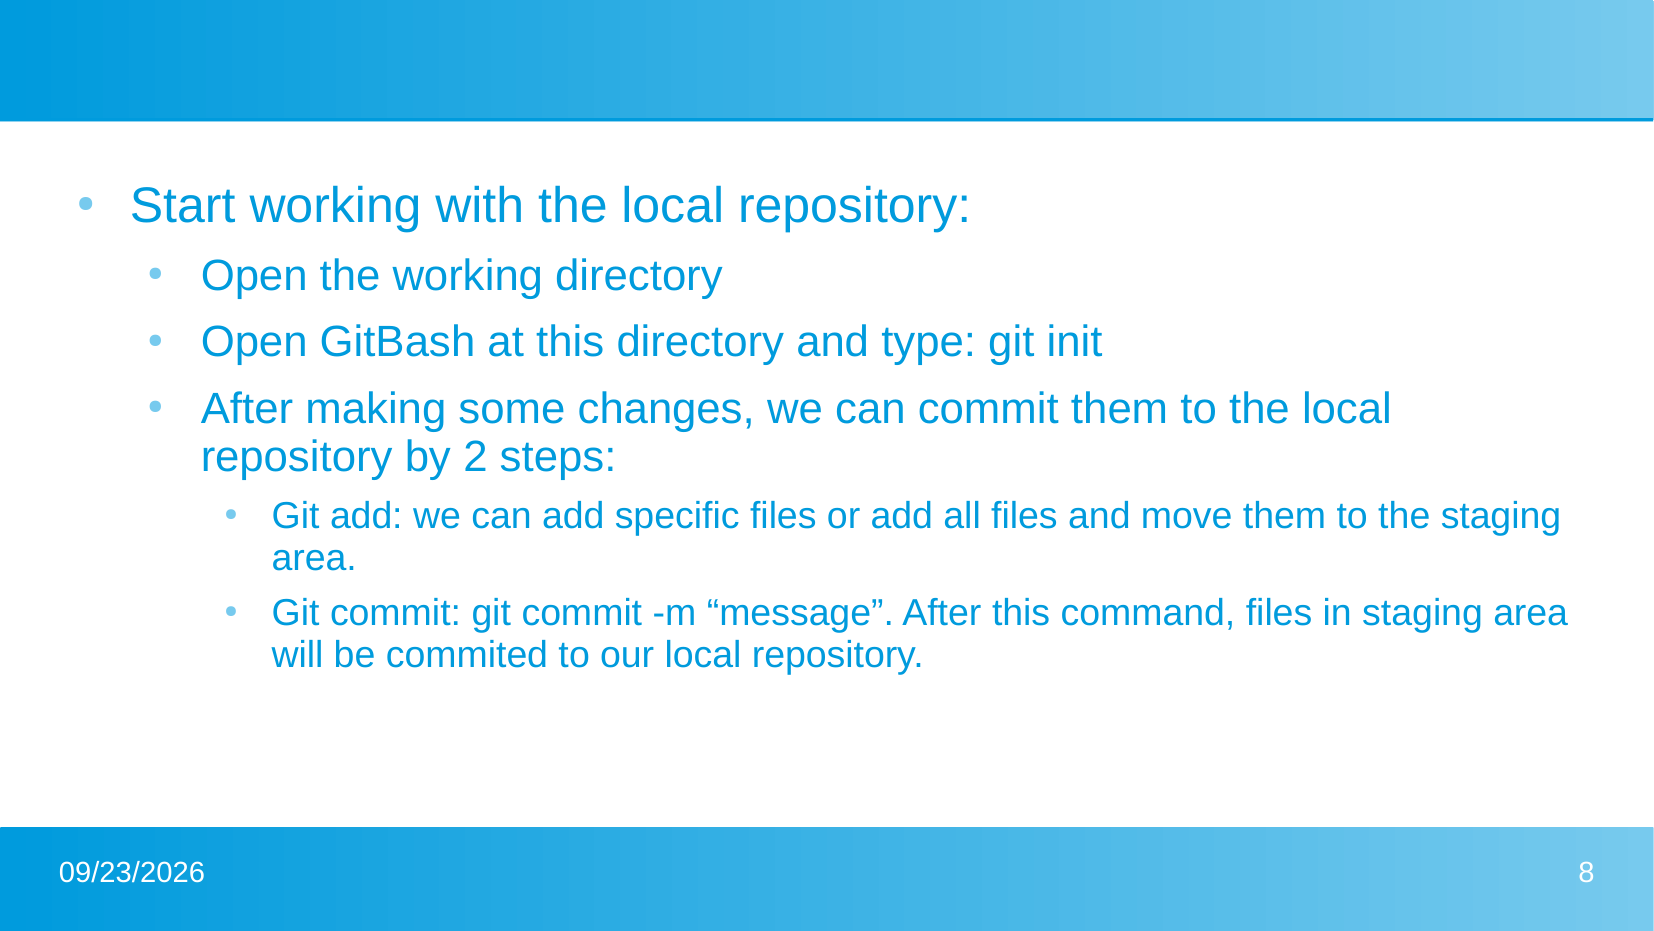

#
Start working with the local repository:
Open the working directory
Open GitBash at this directory and type: git init
After making some changes, we can commit them to the local repository by 2 steps:
Git add: we can add specific files or add all files and move them to the staging area.
Git commit: git commit -m “message”. After this command, files in staging area will be commited to our local repository.
8